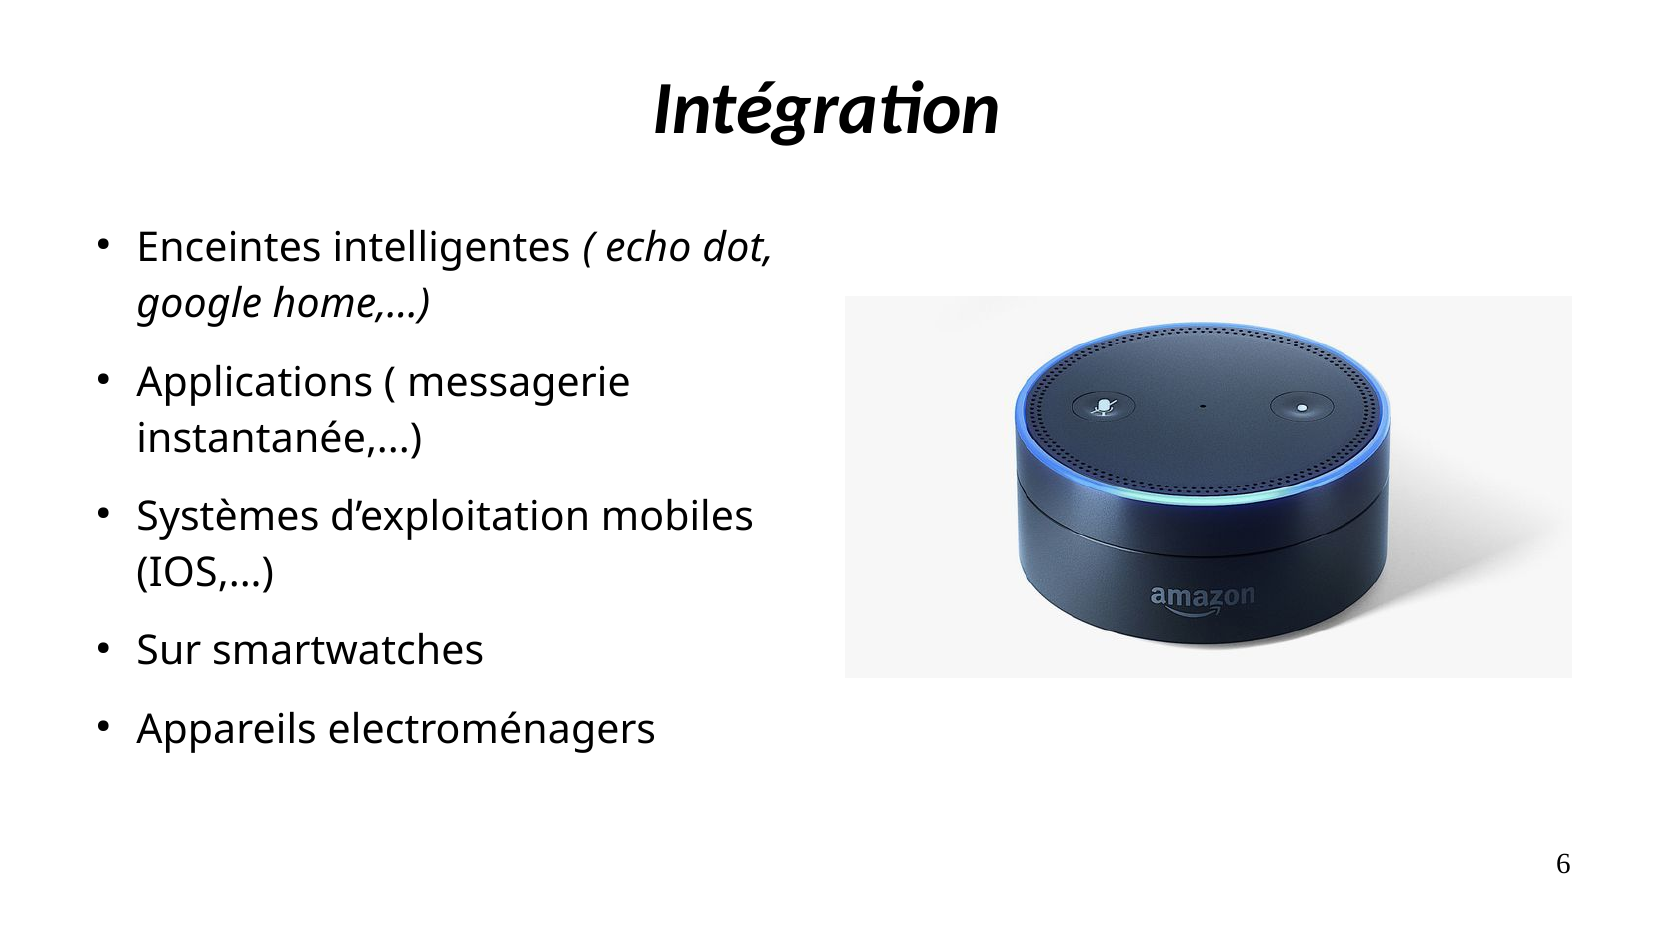

# Intégration
Enceintes intelligentes ( echo dot, google home,...)
Applications ( messagerie instantanée,...)
Systèmes d’exploitation mobiles (IOS,...)
Sur smartwatches
Appareils electroménagers
6